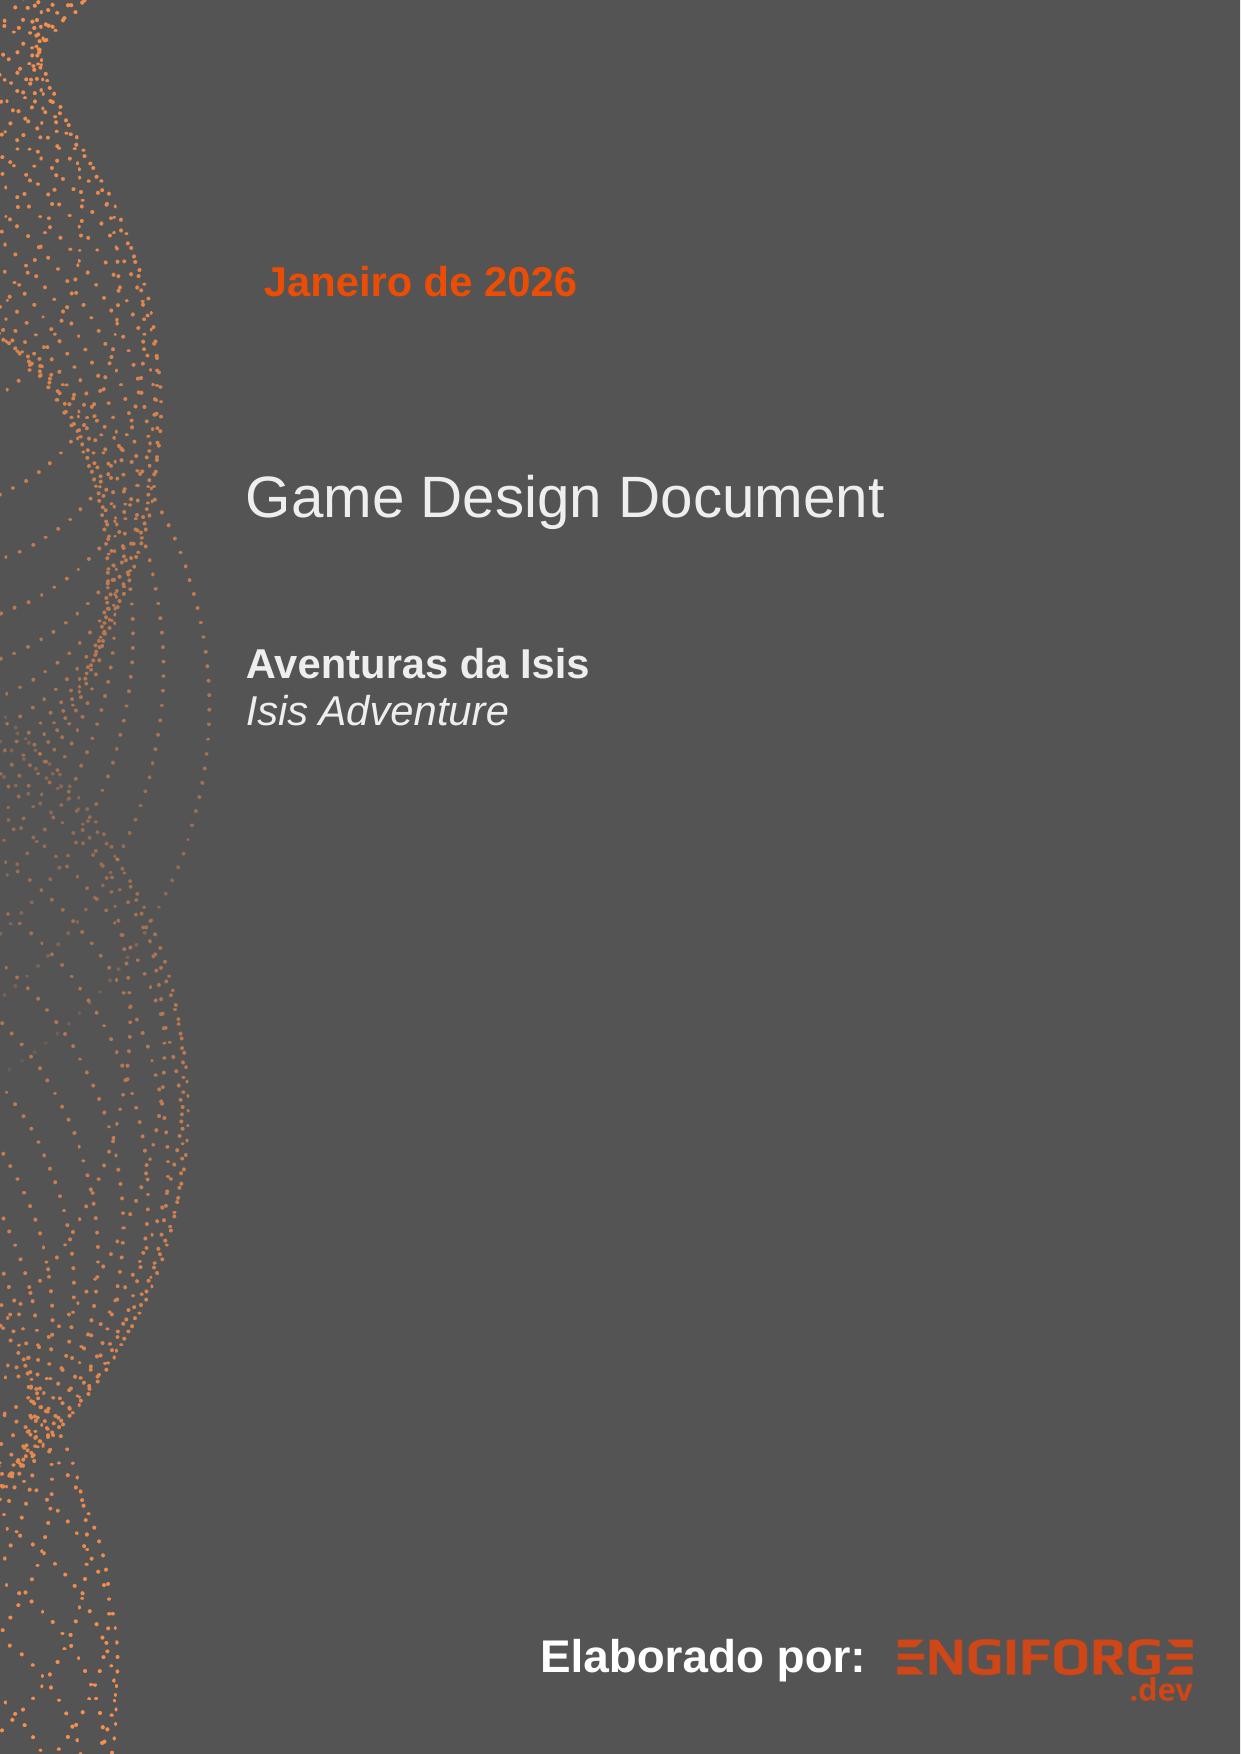

Janeiro de 2026
Game Design Document
Aventuras da Isis
Isis Adventure
Elaborado por: